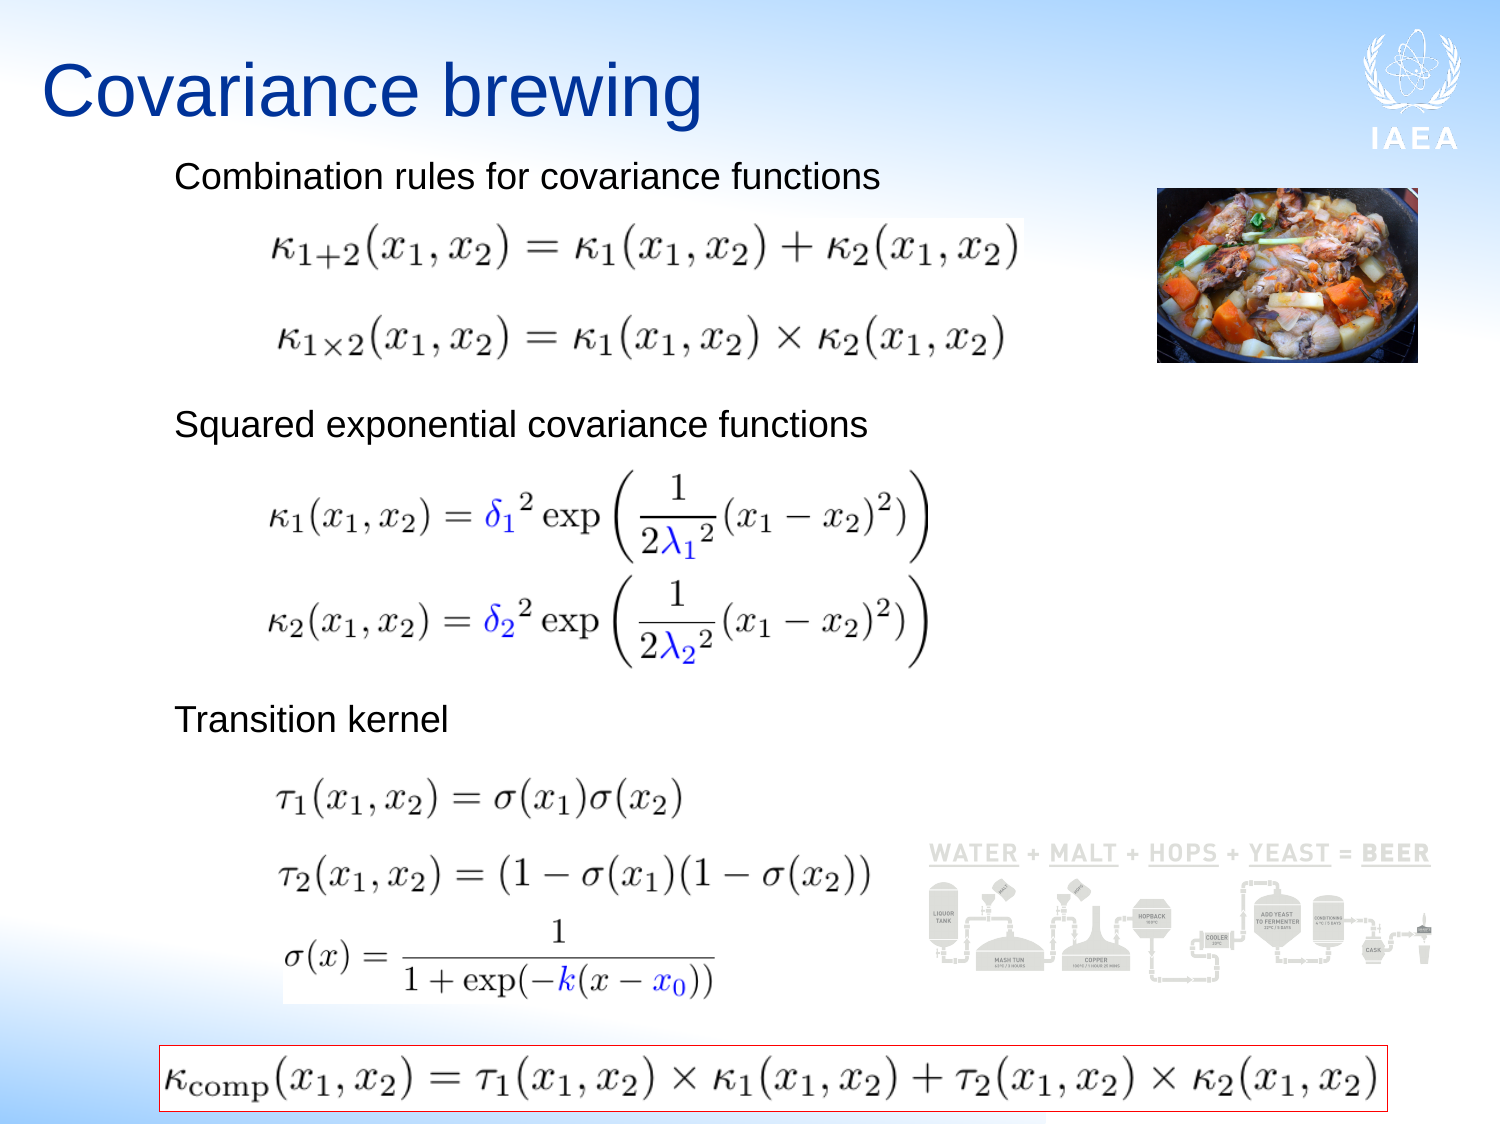

# Covariance brewing
Combination rules for covariance functions
Squared exponential covariance functions
Transition kernel